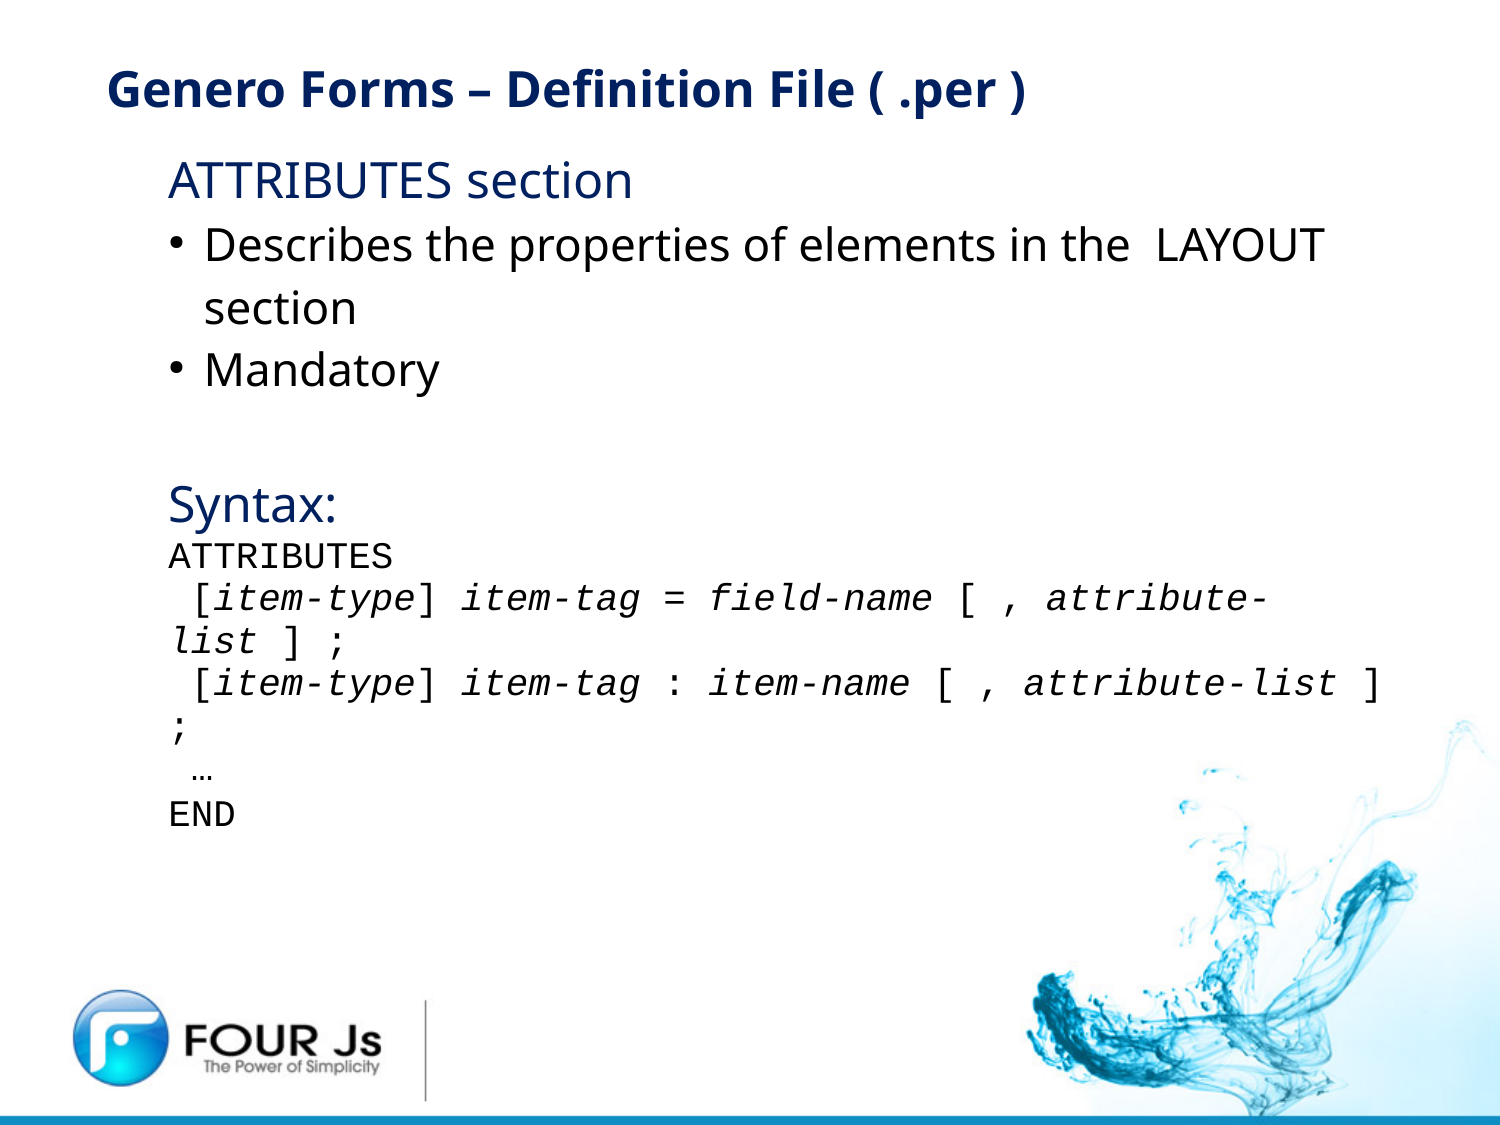

# Genero Forms – Definition File ( .per )
ATTRIBUTES section
Describes the properties of elements in the LAYOUT section
Mandatory
Syntax:
ATTRIBUTES
 [item-type] item-tag = field-name [ , attribute-list ] ;
 [item-type] item-tag : item-name [ , attribute-list ] ;
 …
END